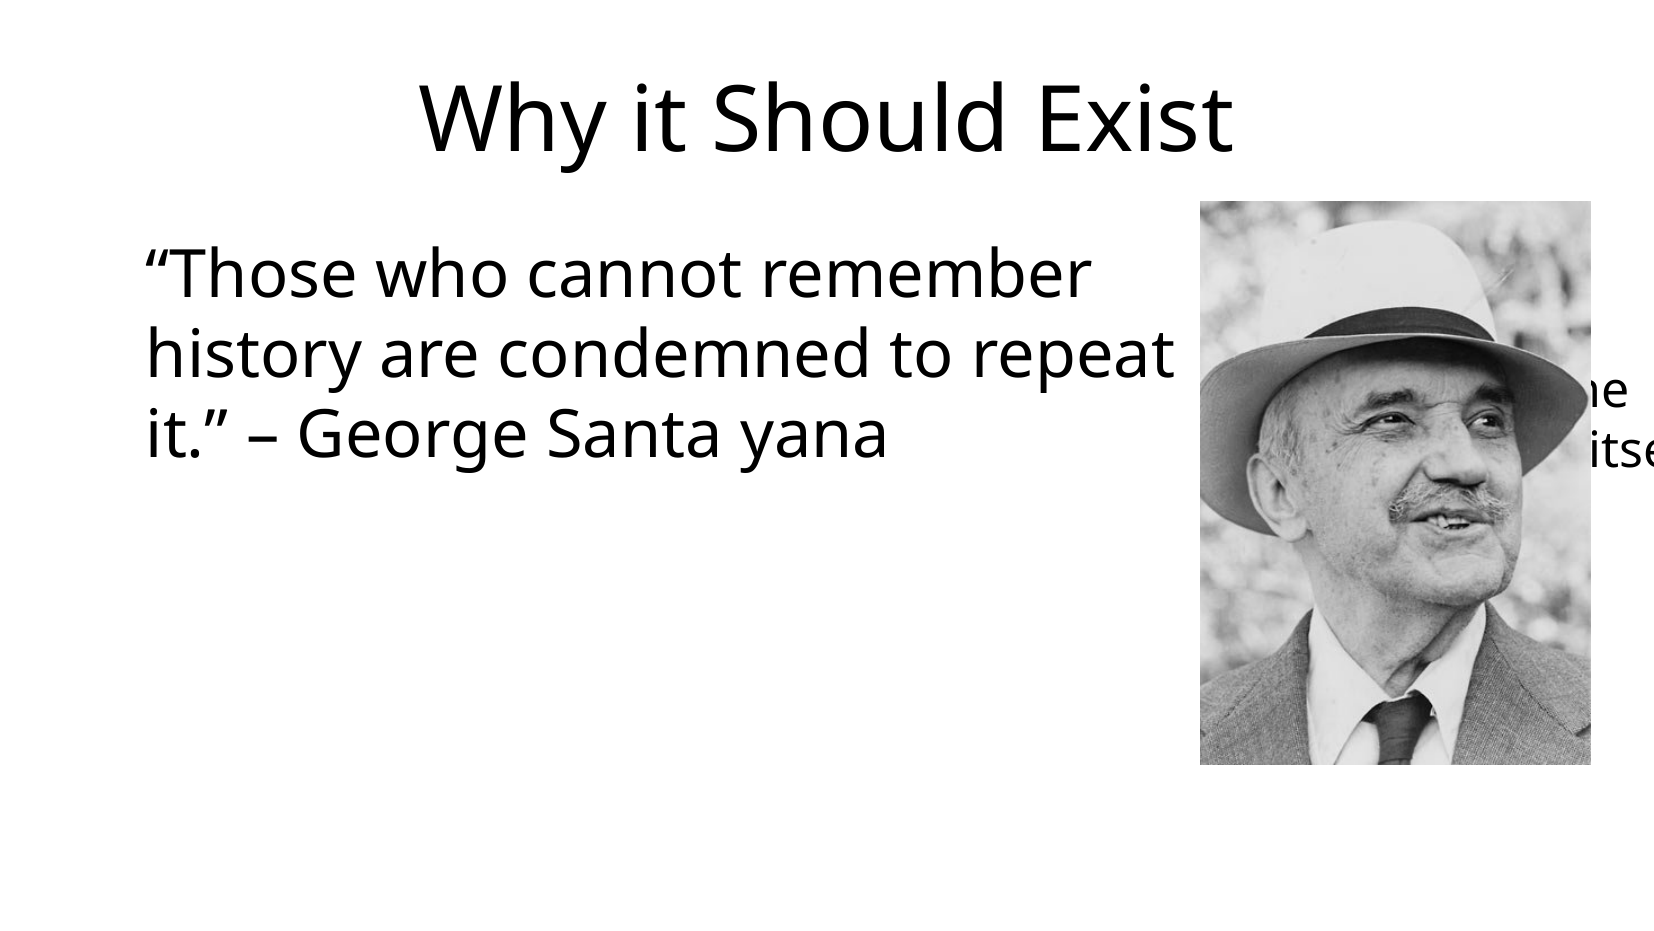

# Why it Should Exist
“Those who cannot remember history are condemned to repeat it.” – George Santa yana
It is obvious that race has impact on American policy, or, at the
very least, American life . To teach CRT is to acknowledge this.
 Saying you don’t want CRTmeans you don’t want to address the
systemic element of race at all! This doesn’t make sense! Race itself
 was created as a construct by those inpower!